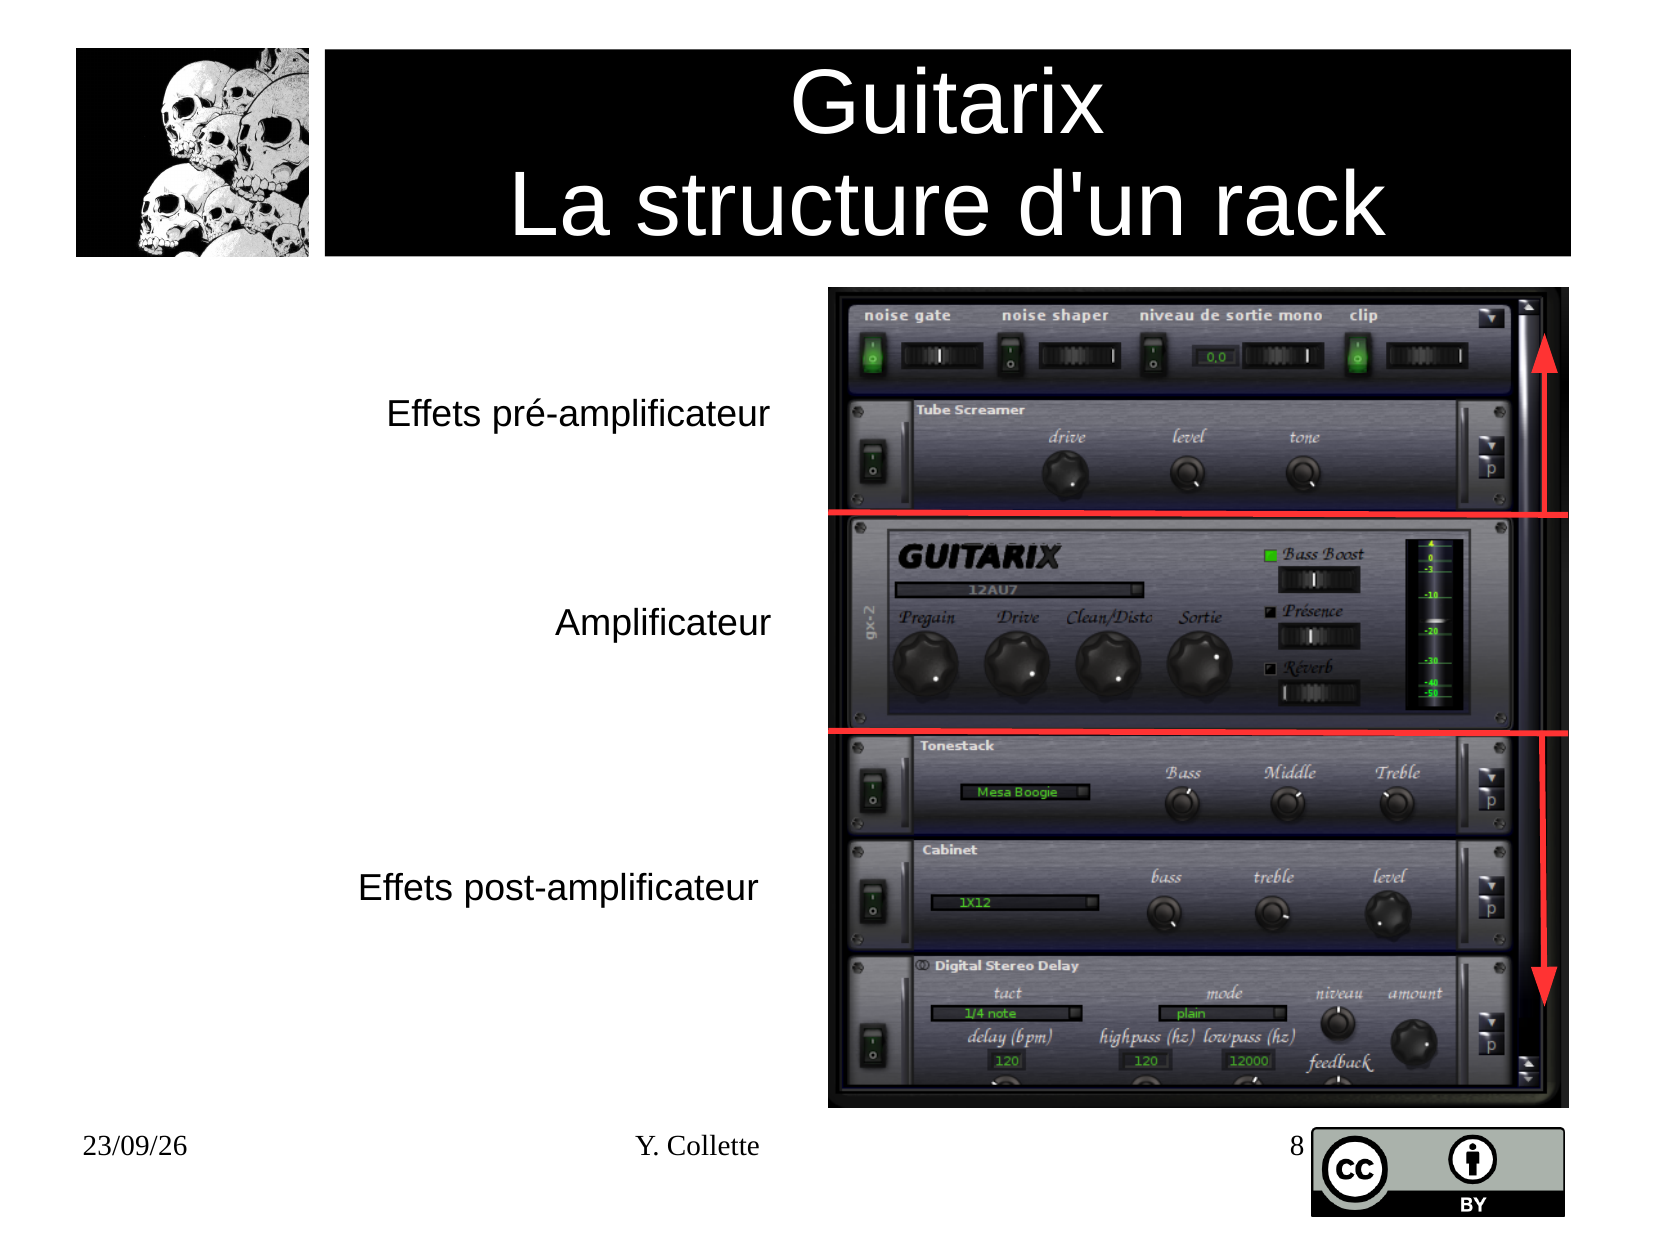

# Guitarix La structure d'un rack
Effets pré-amplificateur
Amplificateur
Effets post-amplificateur
Y. Collette
8